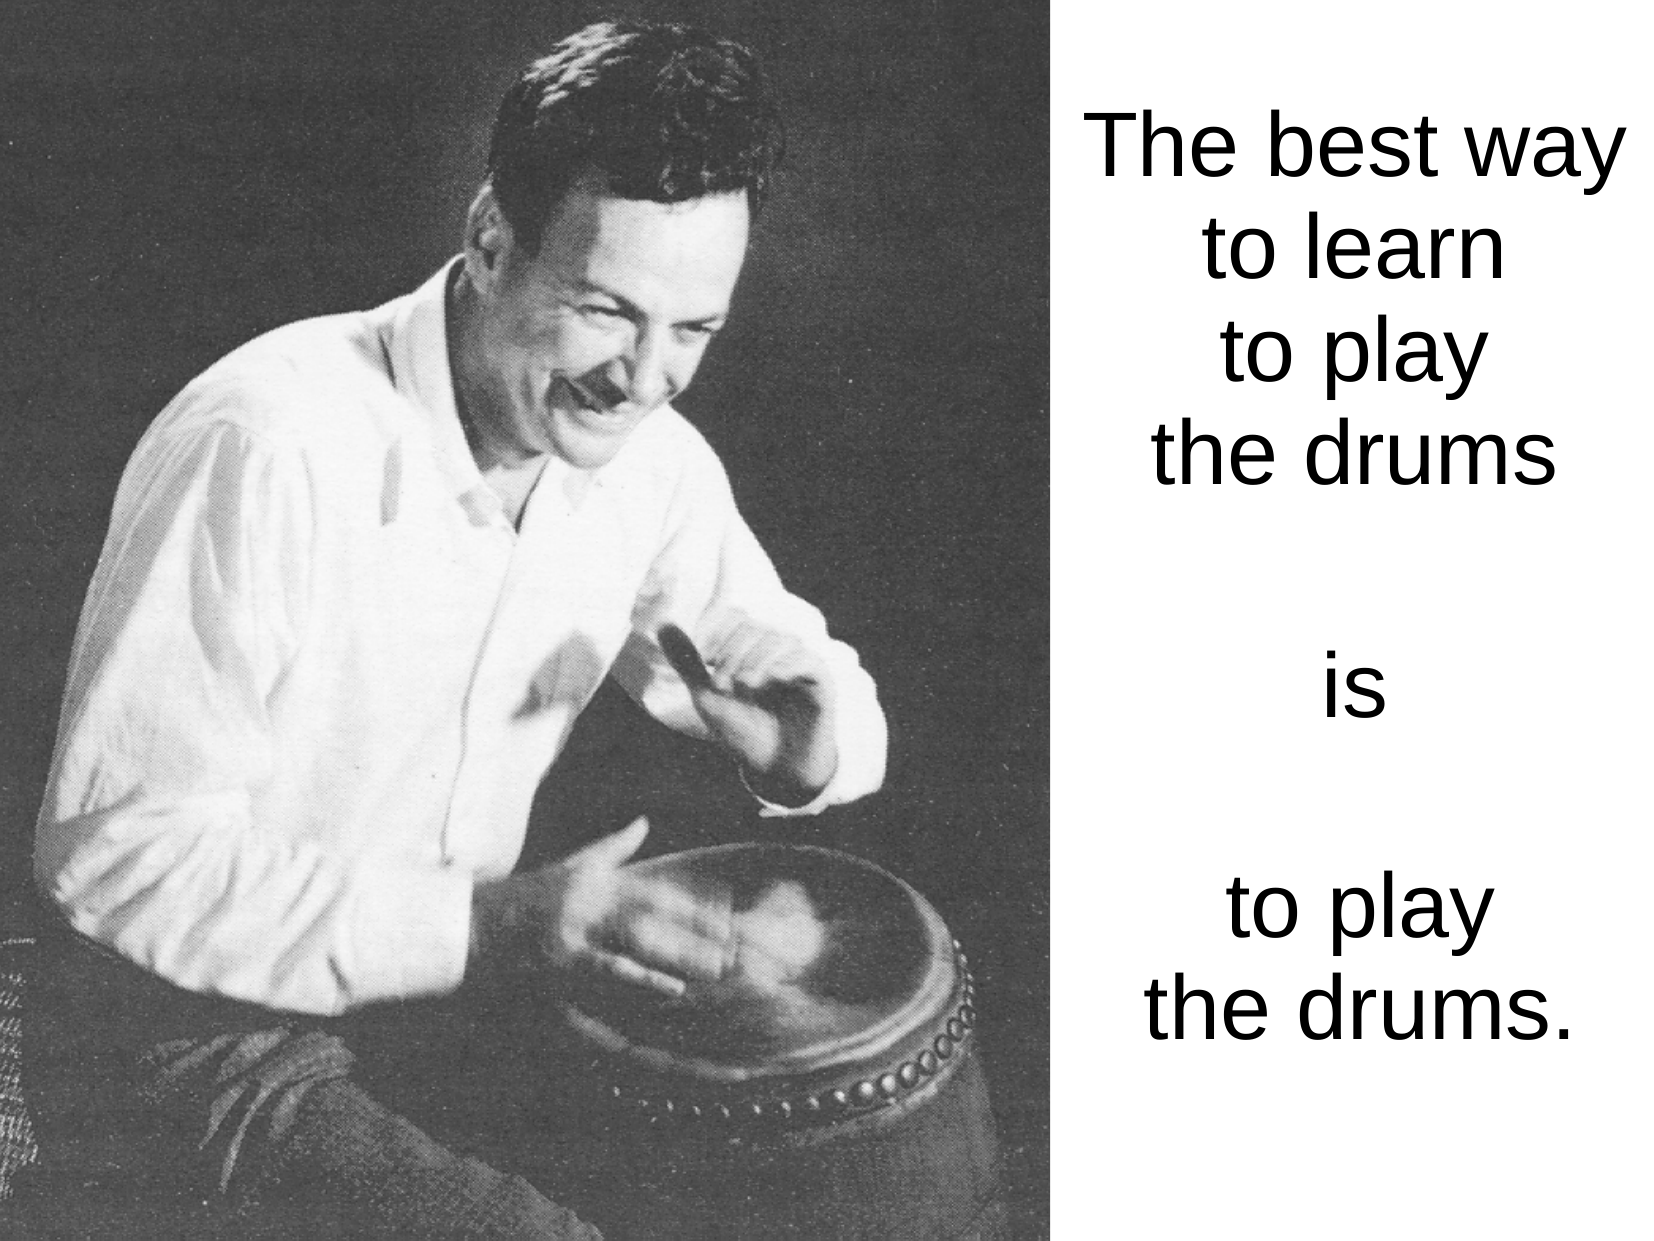

# The best way to learn to play the drums
is
to play
the drums.